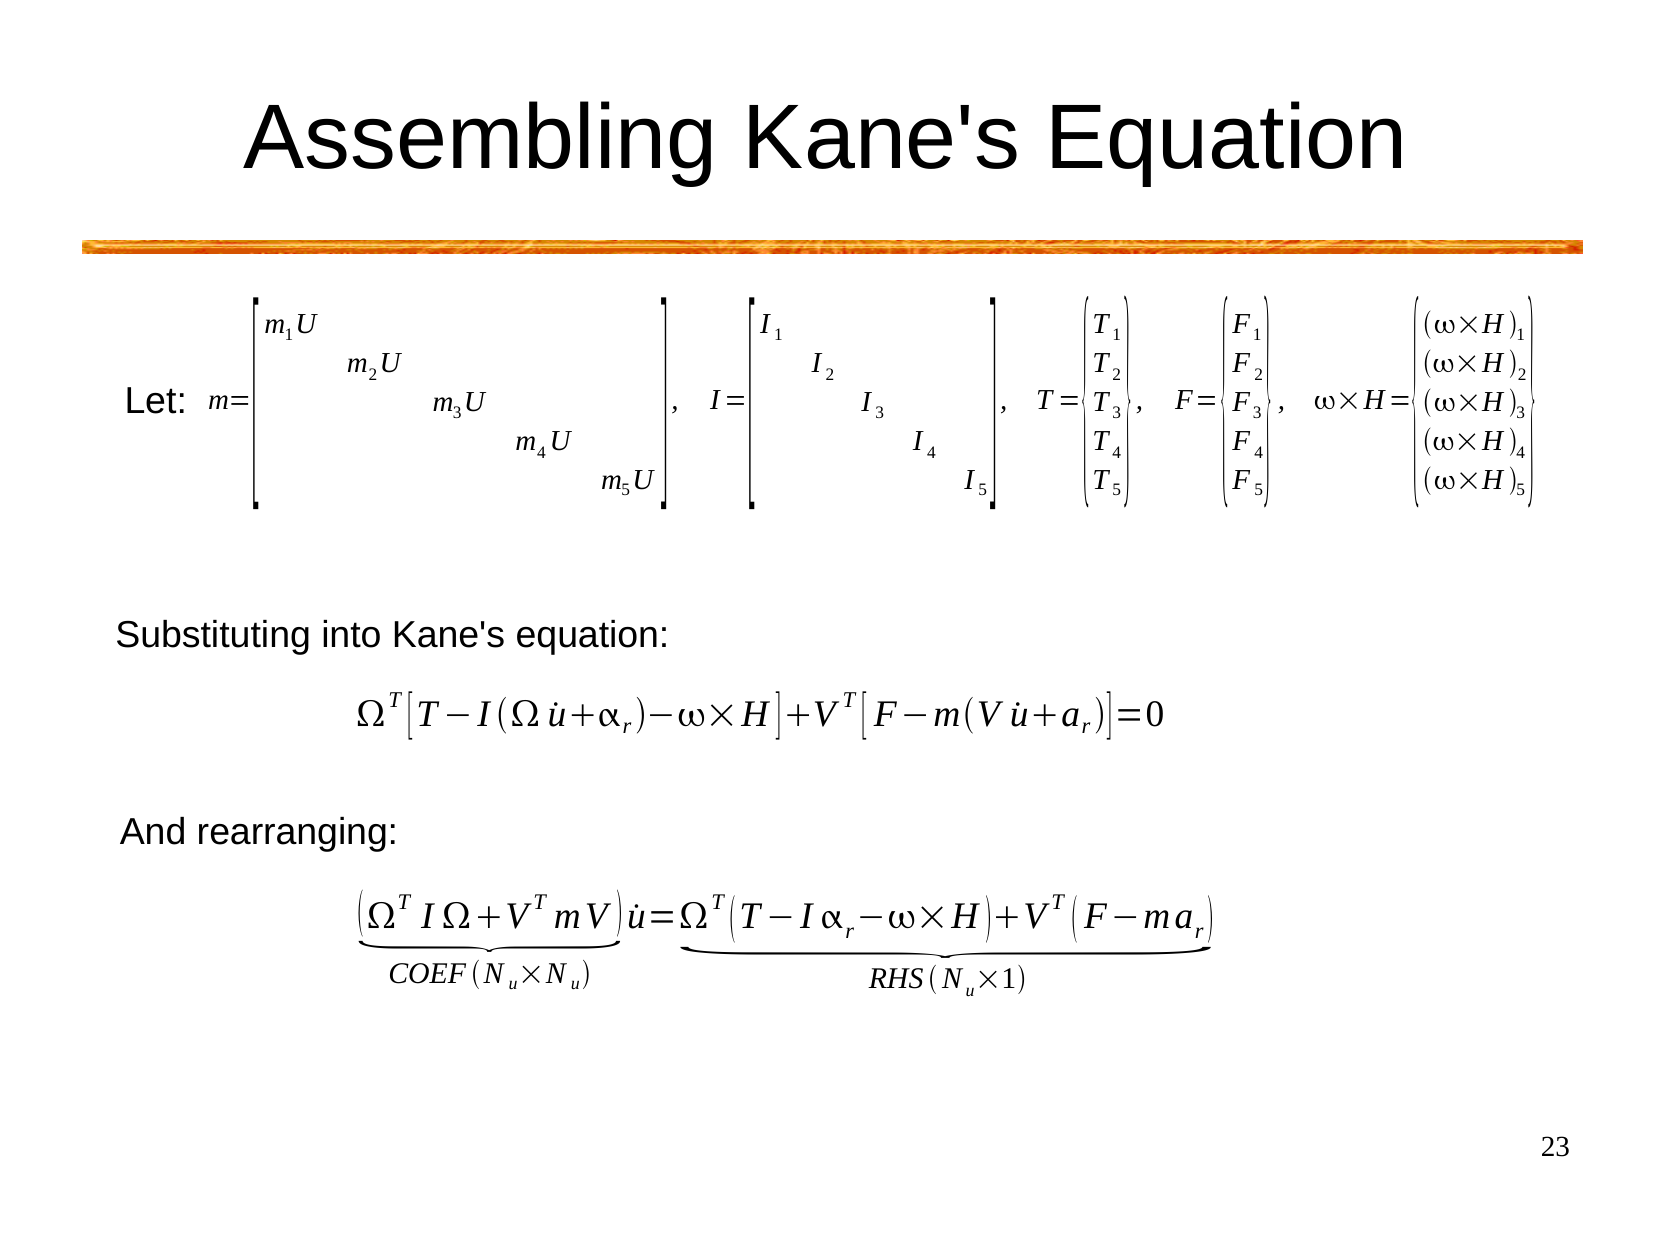

# Assembling Kane's Equation
Let:
Substituting into Kane's equation:
And rearranging:
23